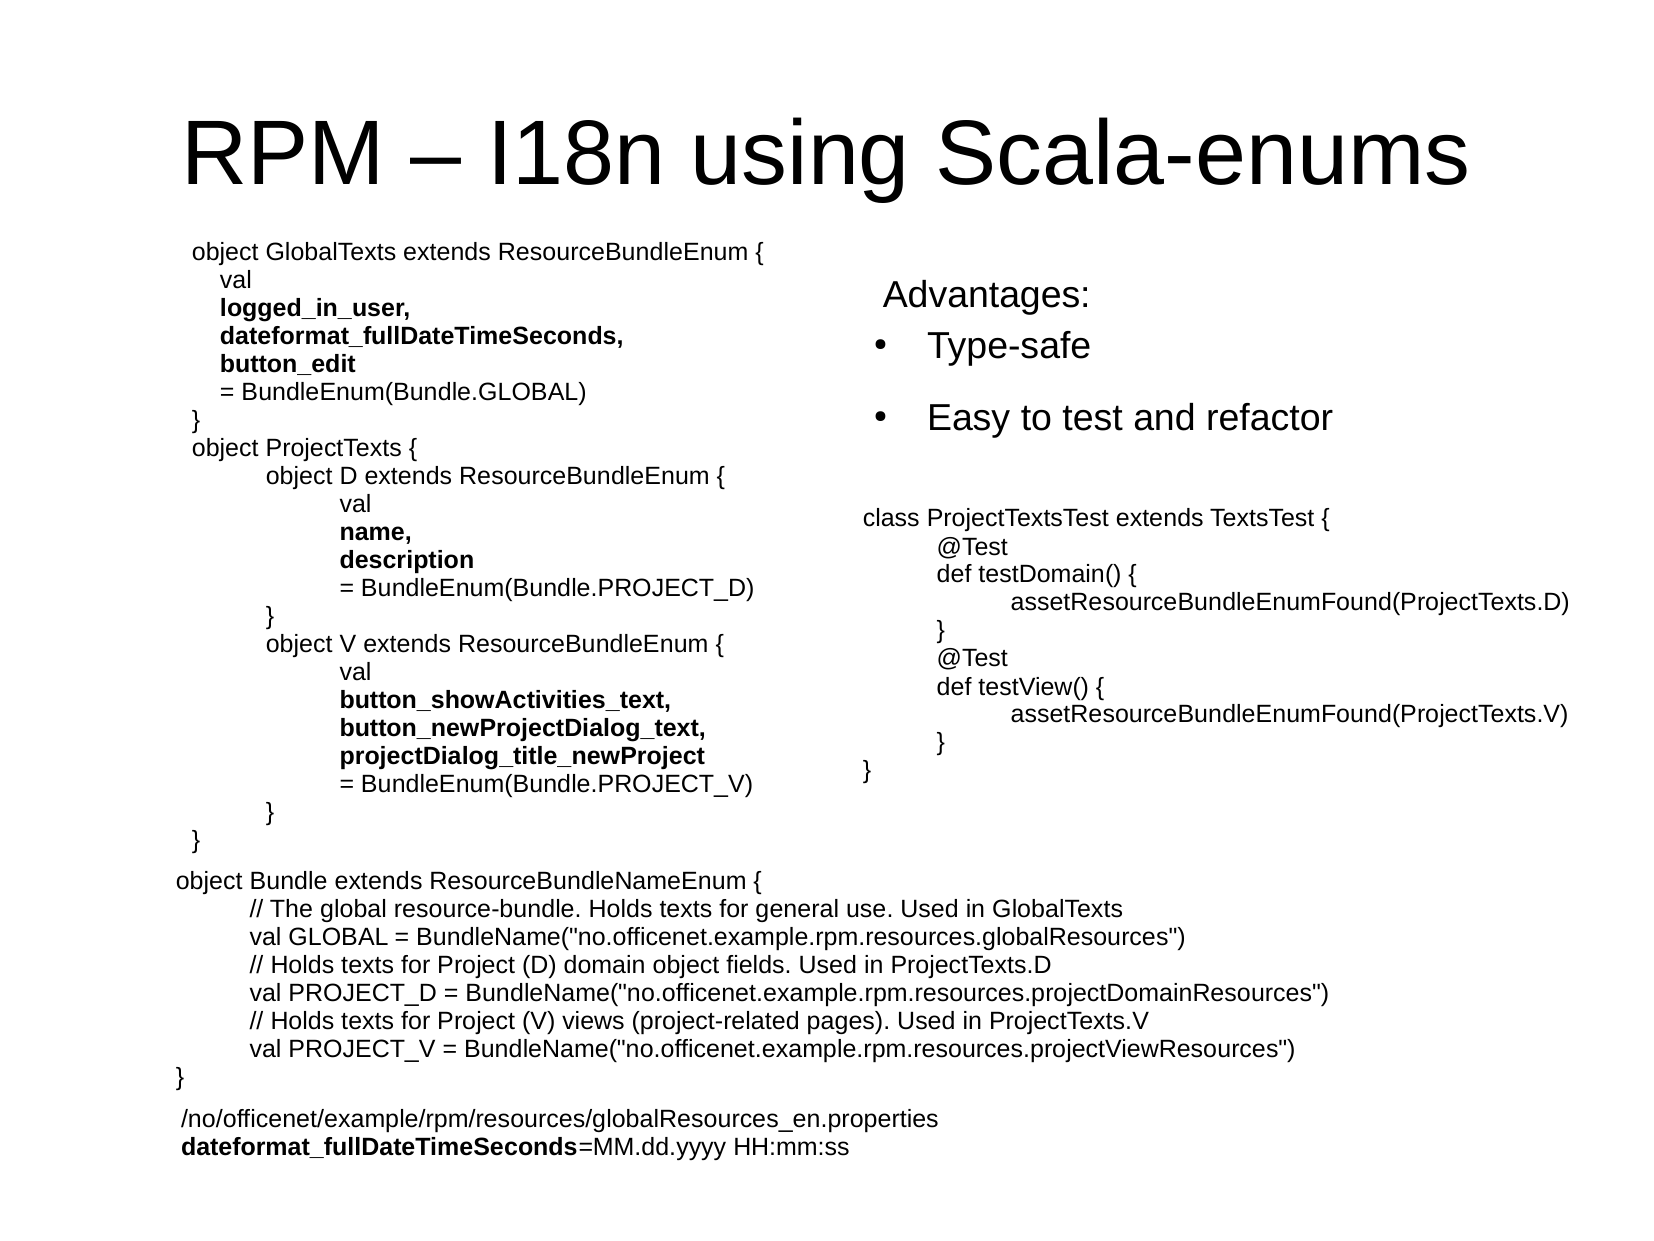

# RPM – I18n using Scala-enums
object GlobalTexts extends ResourceBundleEnum {
 val
 logged_in_user,
 dateformat_fullDateTimeSeconds,
 button_edit
 = BundleEnum(Bundle.GLOBAL)
}
object ProjectTexts {
	object D extends ResourceBundleEnum {
		val
		name,
		description
		= BundleEnum(Bundle.PROJECT_D)
	}
	object V extends ResourceBundleEnum {
		val
		button_showActivities_text,
		button_newProjectDialog_text,
		projectDialog_title_newProject
		= BundleEnum(Bundle.PROJECT_V)
	}
}
Advantages:
Type-safe
Easy to test and refactor
class ProjectTextsTest extends TextsTest {
	@Test
	def testDomain() {
		assetResourceBundleEnumFound(ProjectTexts.D)
	}
	@Test
	def testView() {
		assetResourceBundleEnumFound(ProjectTexts.V)
	}
}
object Bundle extends ResourceBundleNameEnum {
	// The global resource-bundle. Holds texts for general use. Used in GlobalTexts
	val GLOBAL = BundleName("no.officenet.example.rpm.resources.globalResources")
	// Holds texts for Project (D) domain object fields. Used in ProjectTexts.D
	val PROJECT_D = BundleName("no.officenet.example.rpm.resources.projectDomainResources")
	// Holds texts for Project (V) views (project-related pages). Used in ProjectTexts.V
	val PROJECT_V = BundleName("no.officenet.example.rpm.resources.projectViewResources")
}
/no/officenet/example/rpm/resources/globalResources_en.properties
dateformat_fullDateTimeSeconds=MM.dd.yyyy HH:mm:ss